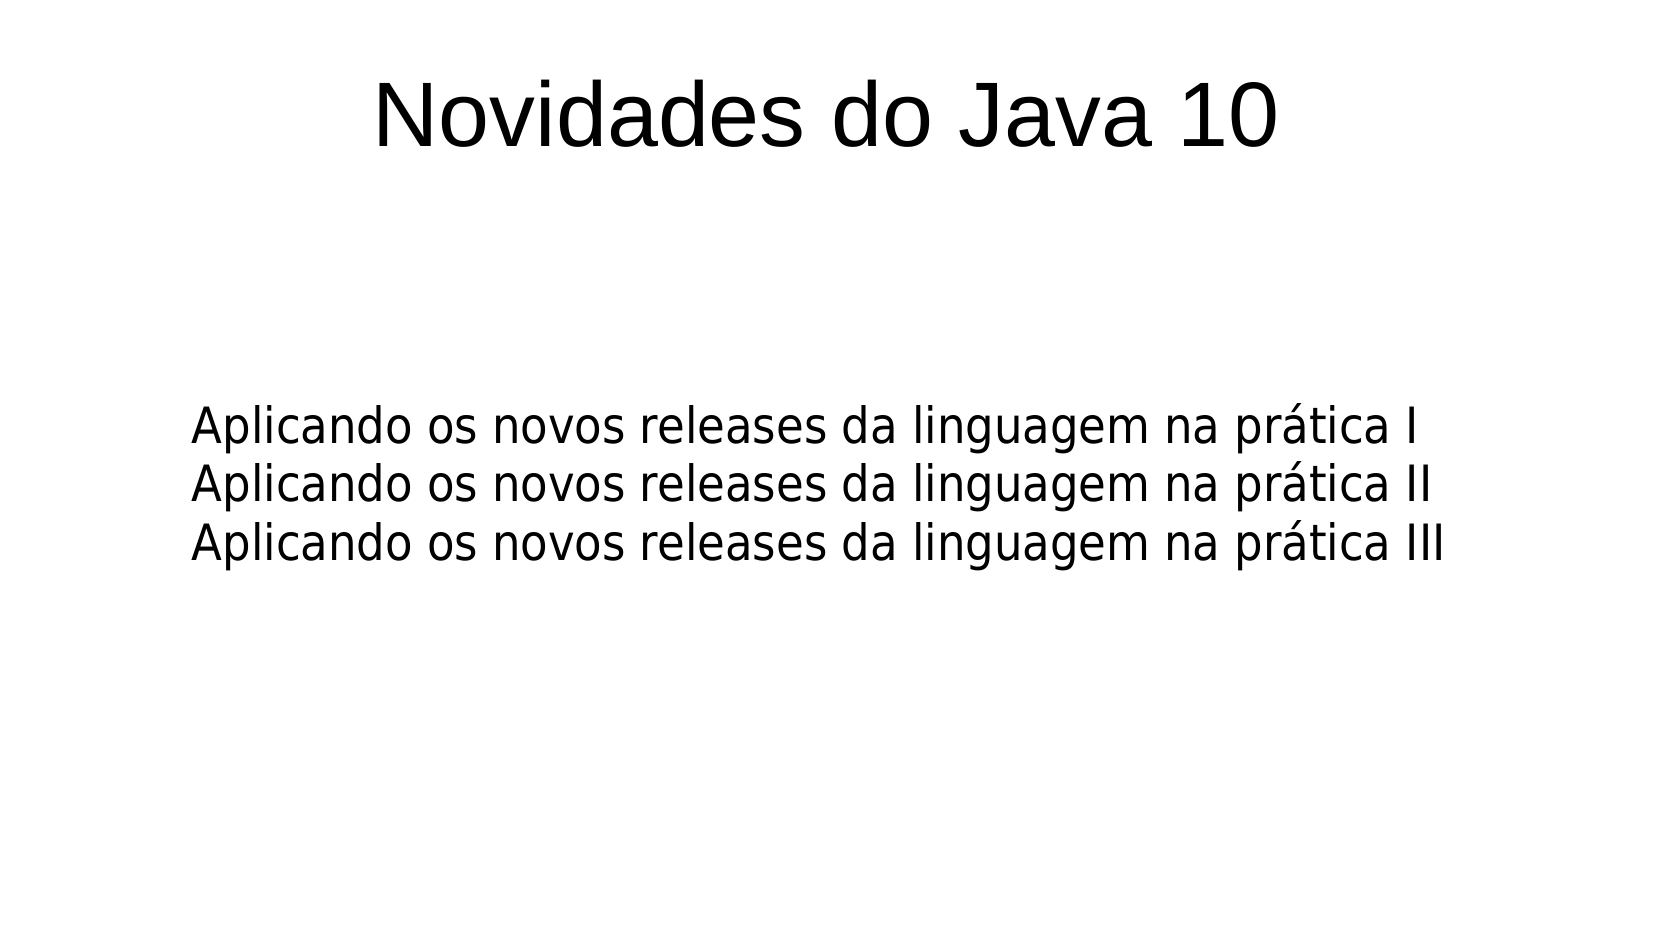

# Novidades do Java 10
Aplicando os novos releases da linguagem na prática I
Aplicando os novos releases da linguagem na prática II
Aplicando os novos releases da linguagem na prática III